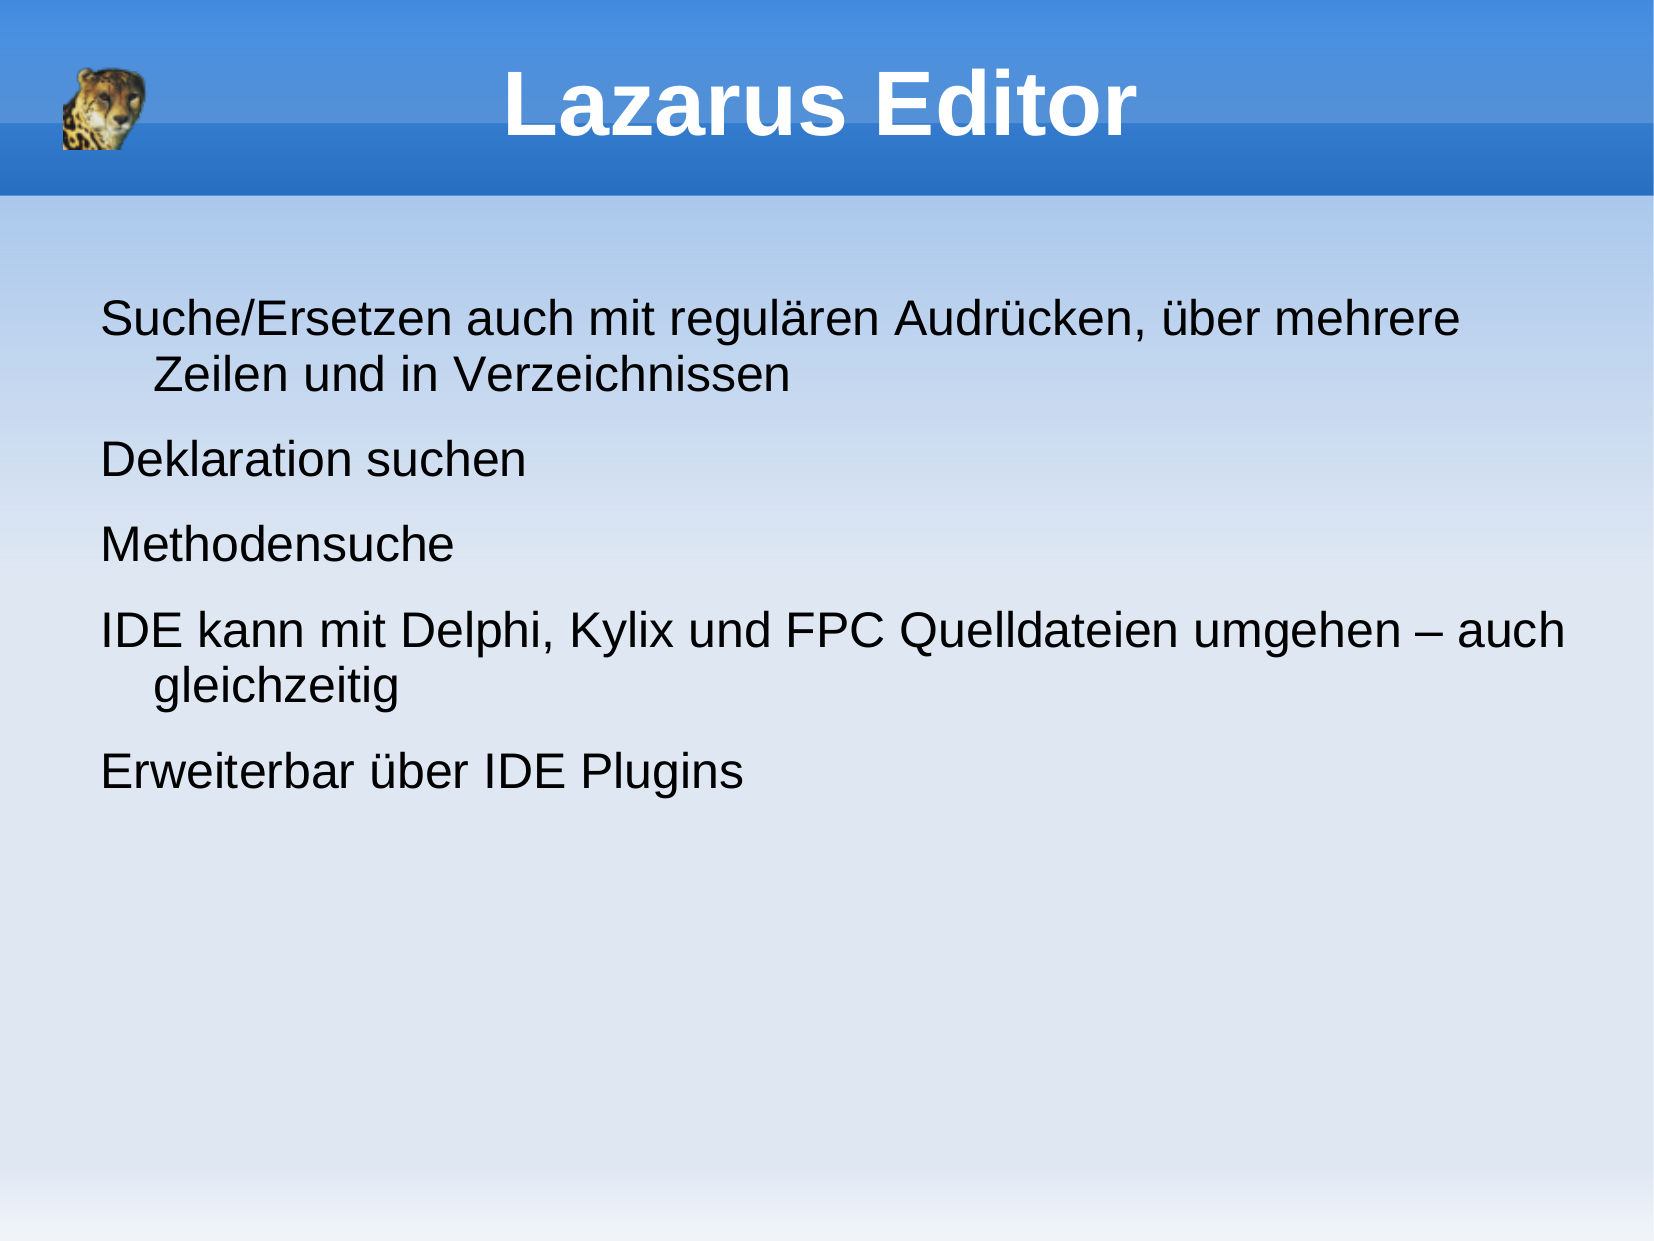

# Lazarus Editor
Suche/Ersetzen auch mit regulären Audrücken, über mehrere Zeilen und in Verzeichnissen
Deklaration suchen
Methodensuche
IDE kann mit Delphi, Kylix und FPC Quelldateien umgehen – auch gleichzeitig
Erweiterbar über IDE Plugins